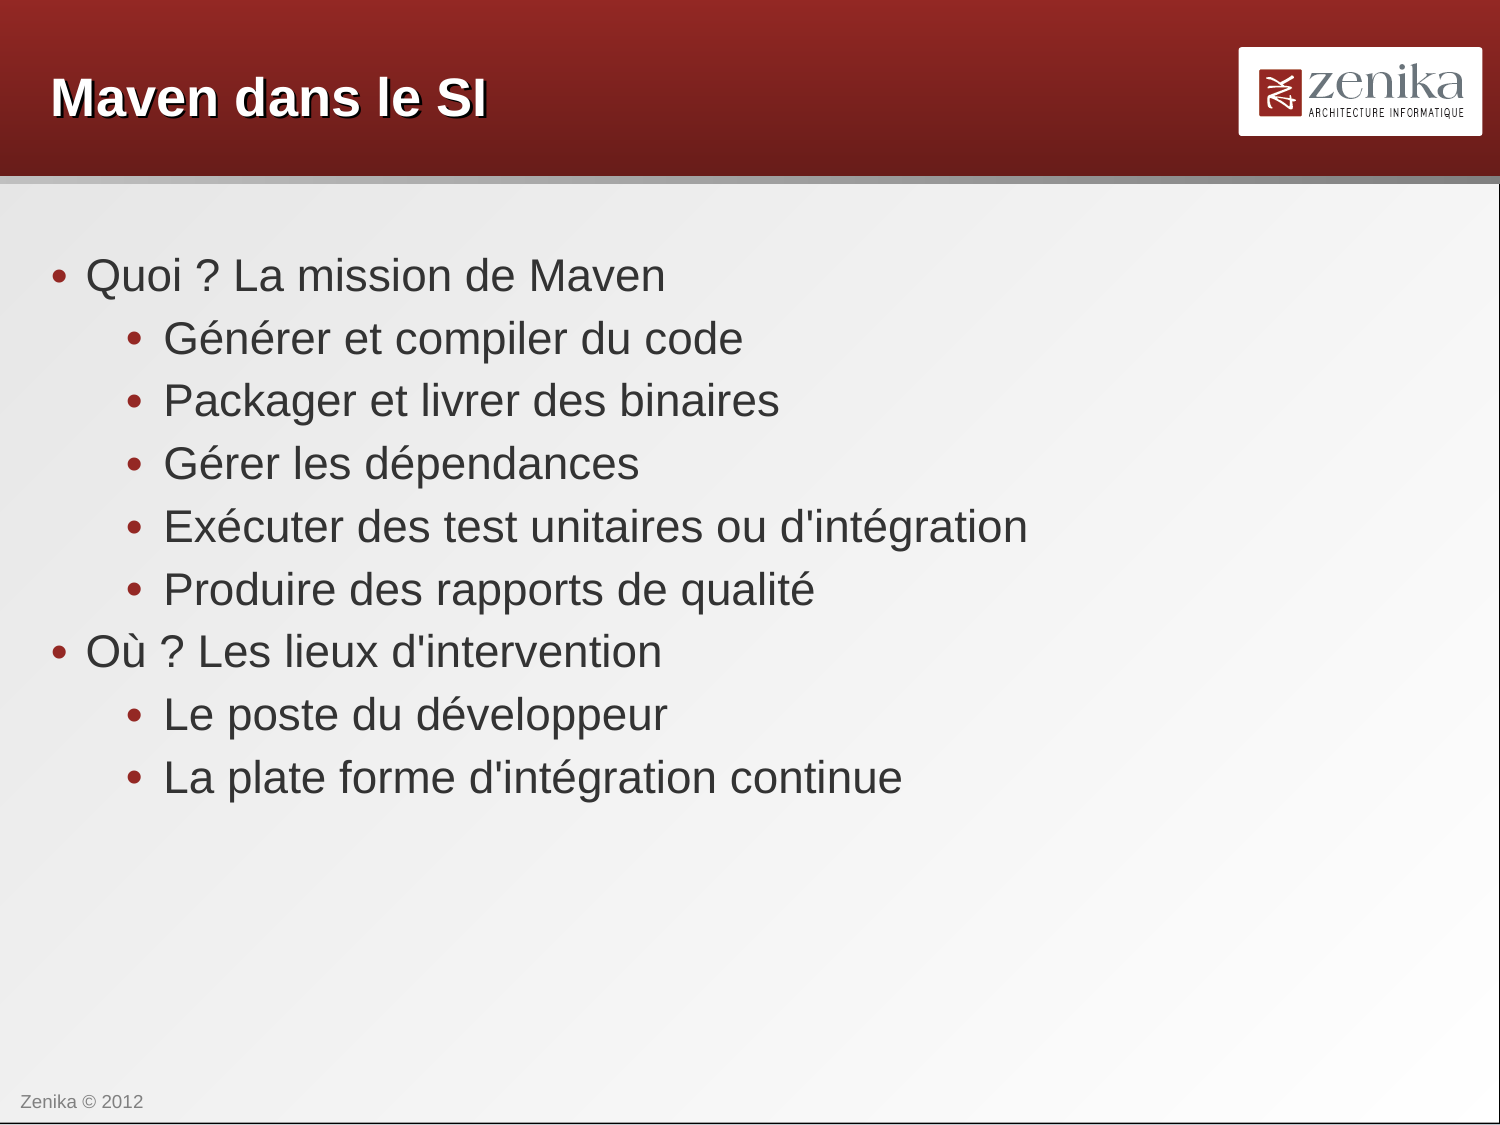

# Maven dans le SI
Quoi ? La mission de Maven
Générer et compiler du code
Packager et livrer des binaires
Gérer les dépendances
Exécuter des test unitaires ou d'intégration
Produire des rapports de qualité
Où ? Les lieux d'intervention
Le poste du développeur
La plate forme d'intégration continue